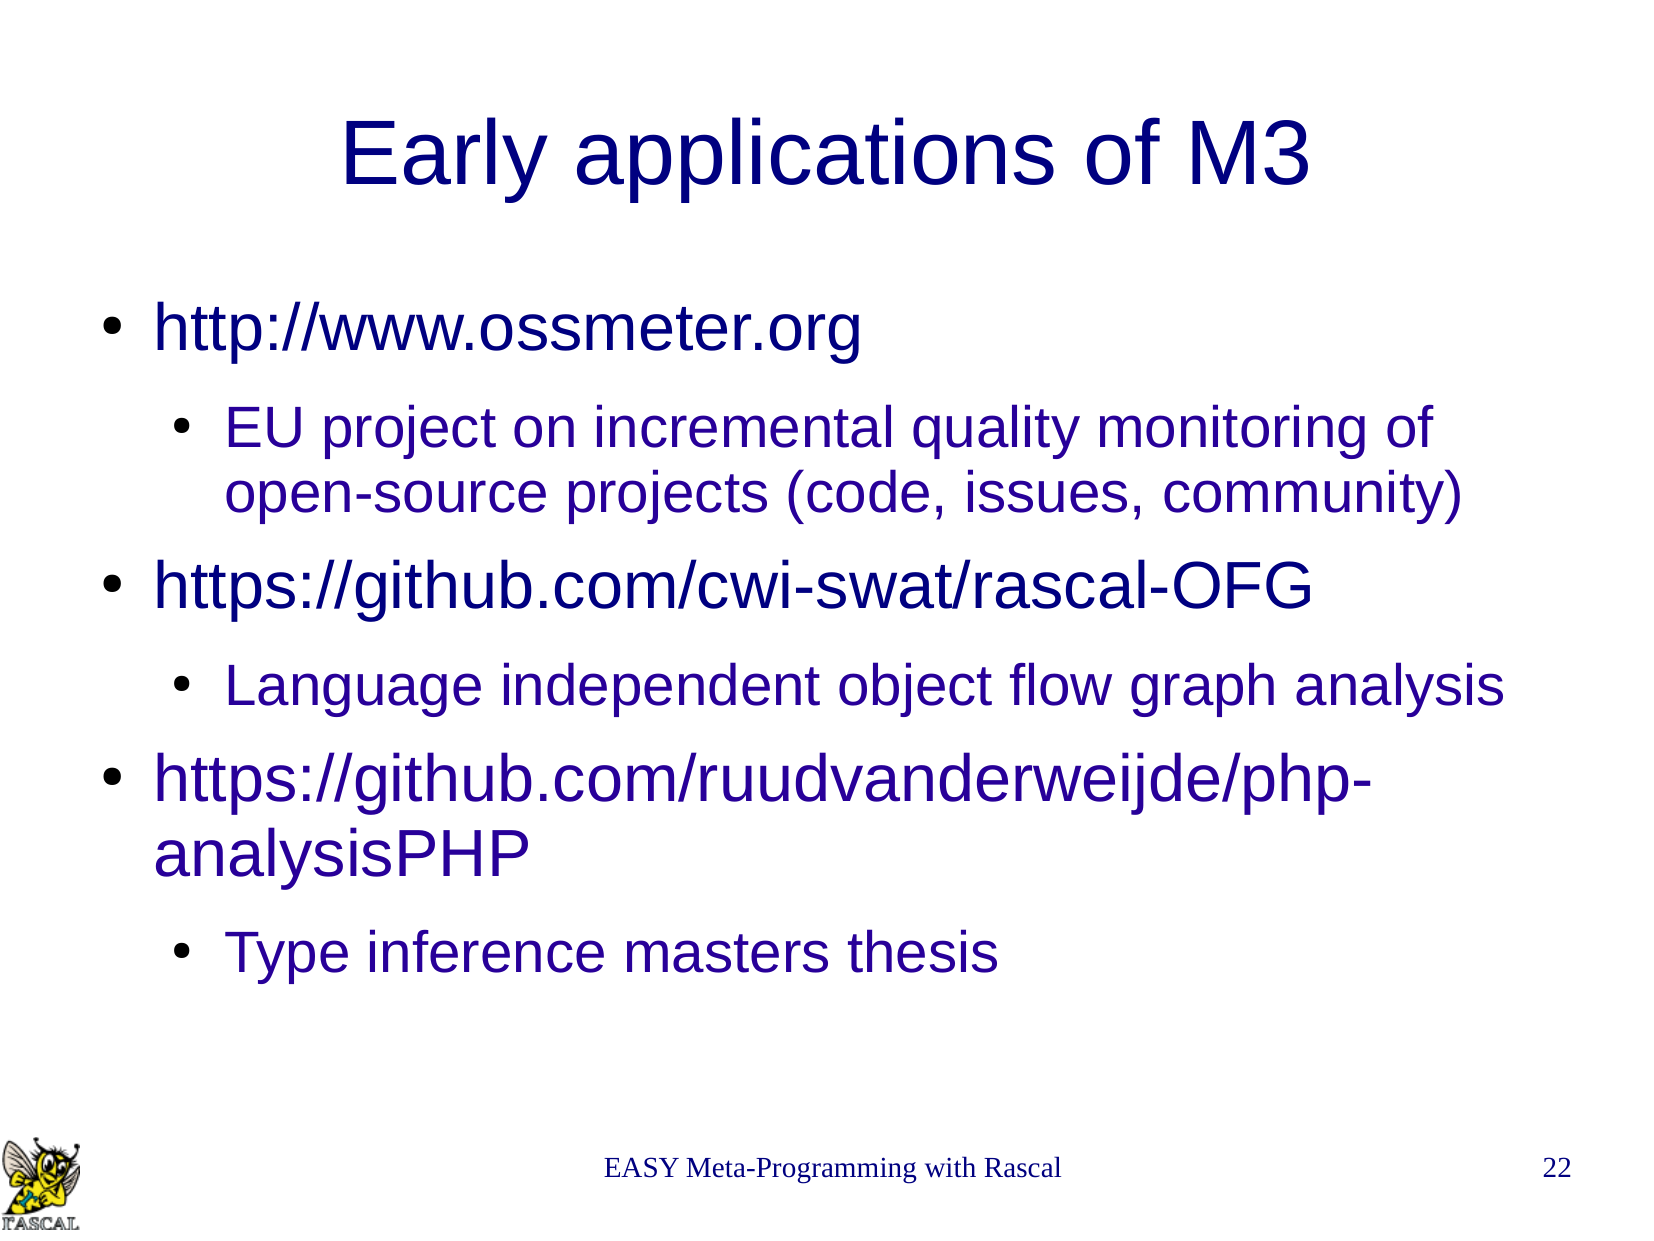

# Early applications of M3
http://www.ossmeter.org
EU project on incremental quality monitoring of open-source projects (code, issues, community)
https://github.com/cwi-swat/rascal-OFG
Language independent object flow graph analysis
https://github.com/ruudvanderweijde/php-analysisPHP
Type inference masters thesis
22